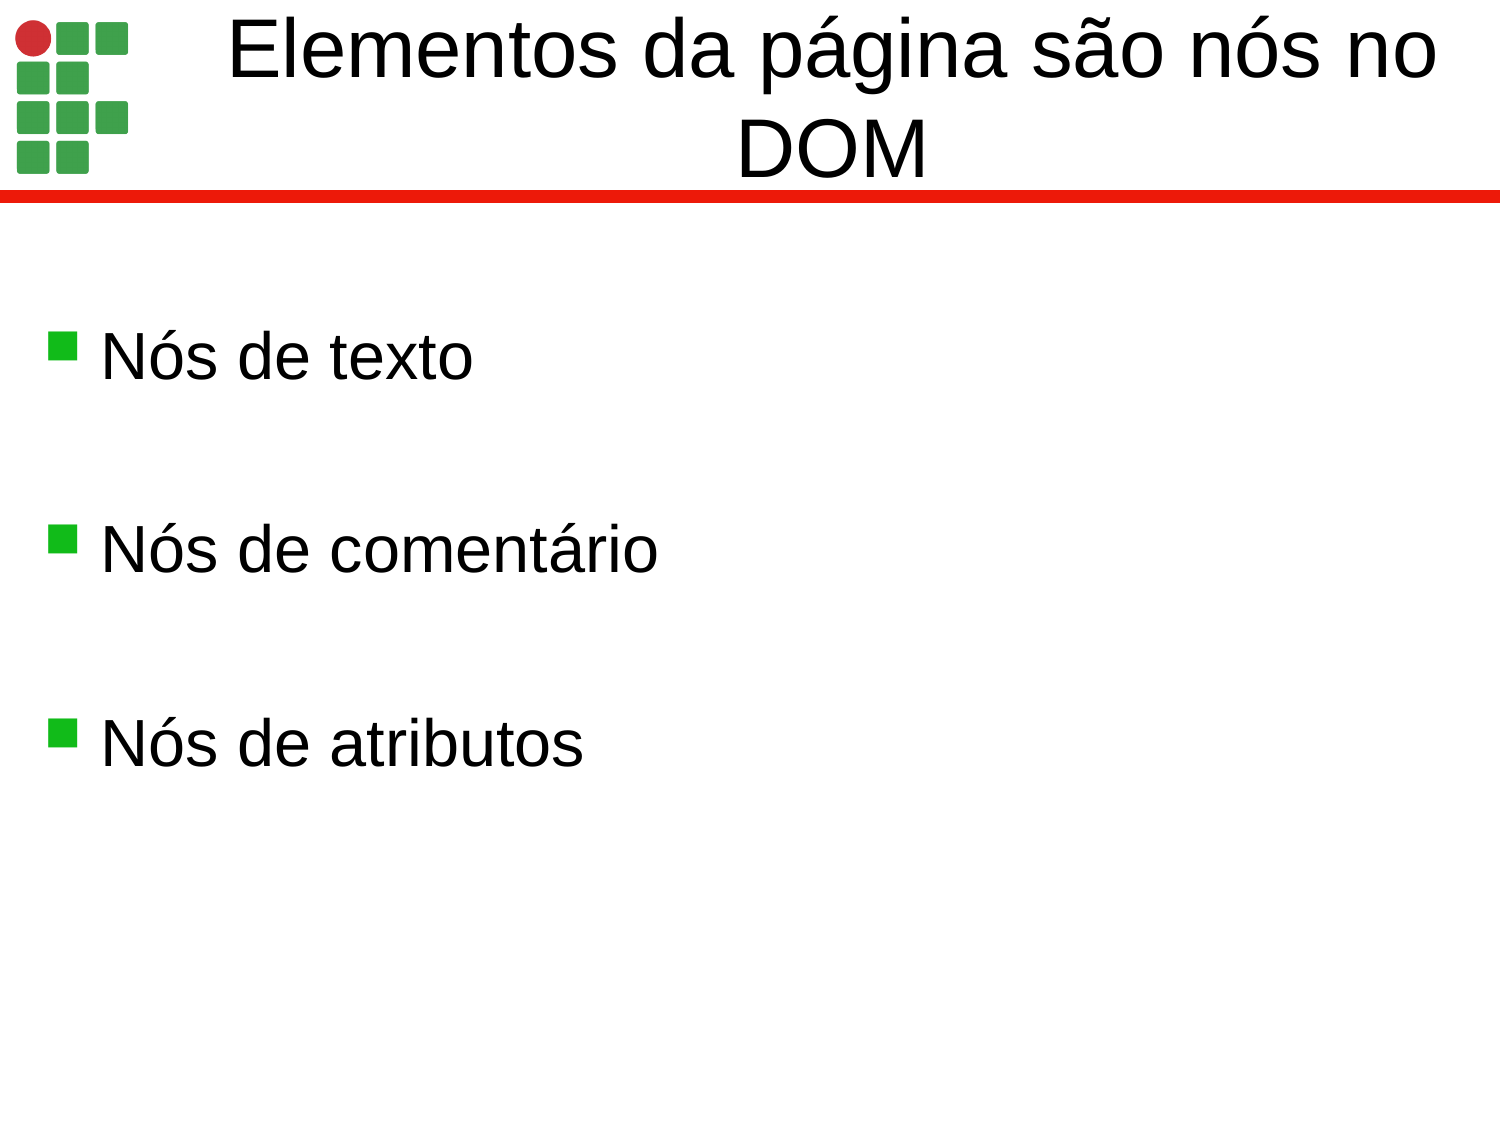

# Elementos da página são nós no DOM
Nós de texto
Nós de comentário
Nós de atributos